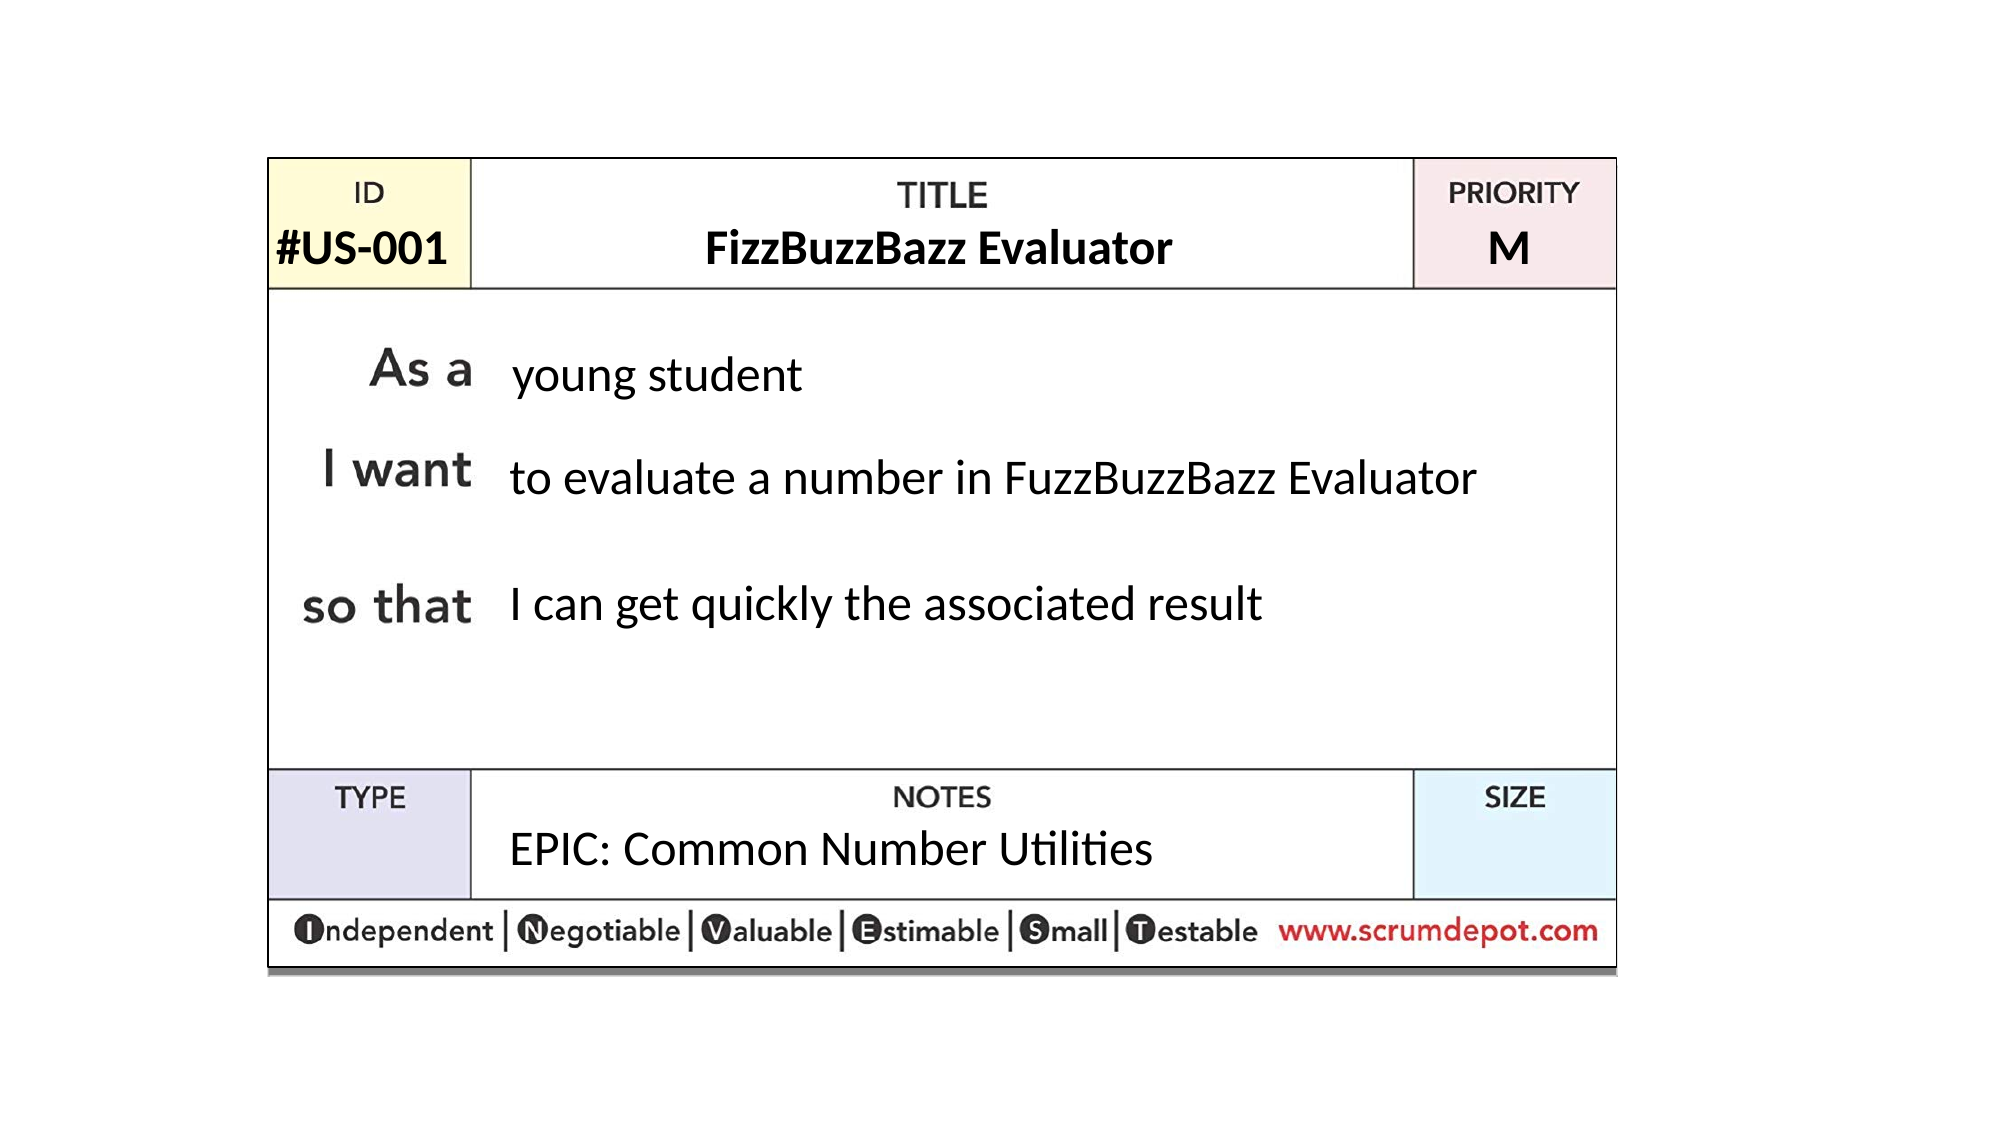

#US-001
FizzBuzzBazz Evaluator
young student
to evaluate a number in FuzzBuzzBazz Evaluator
I can get quickly the associated result
M
EPIC: Common Number Utilities